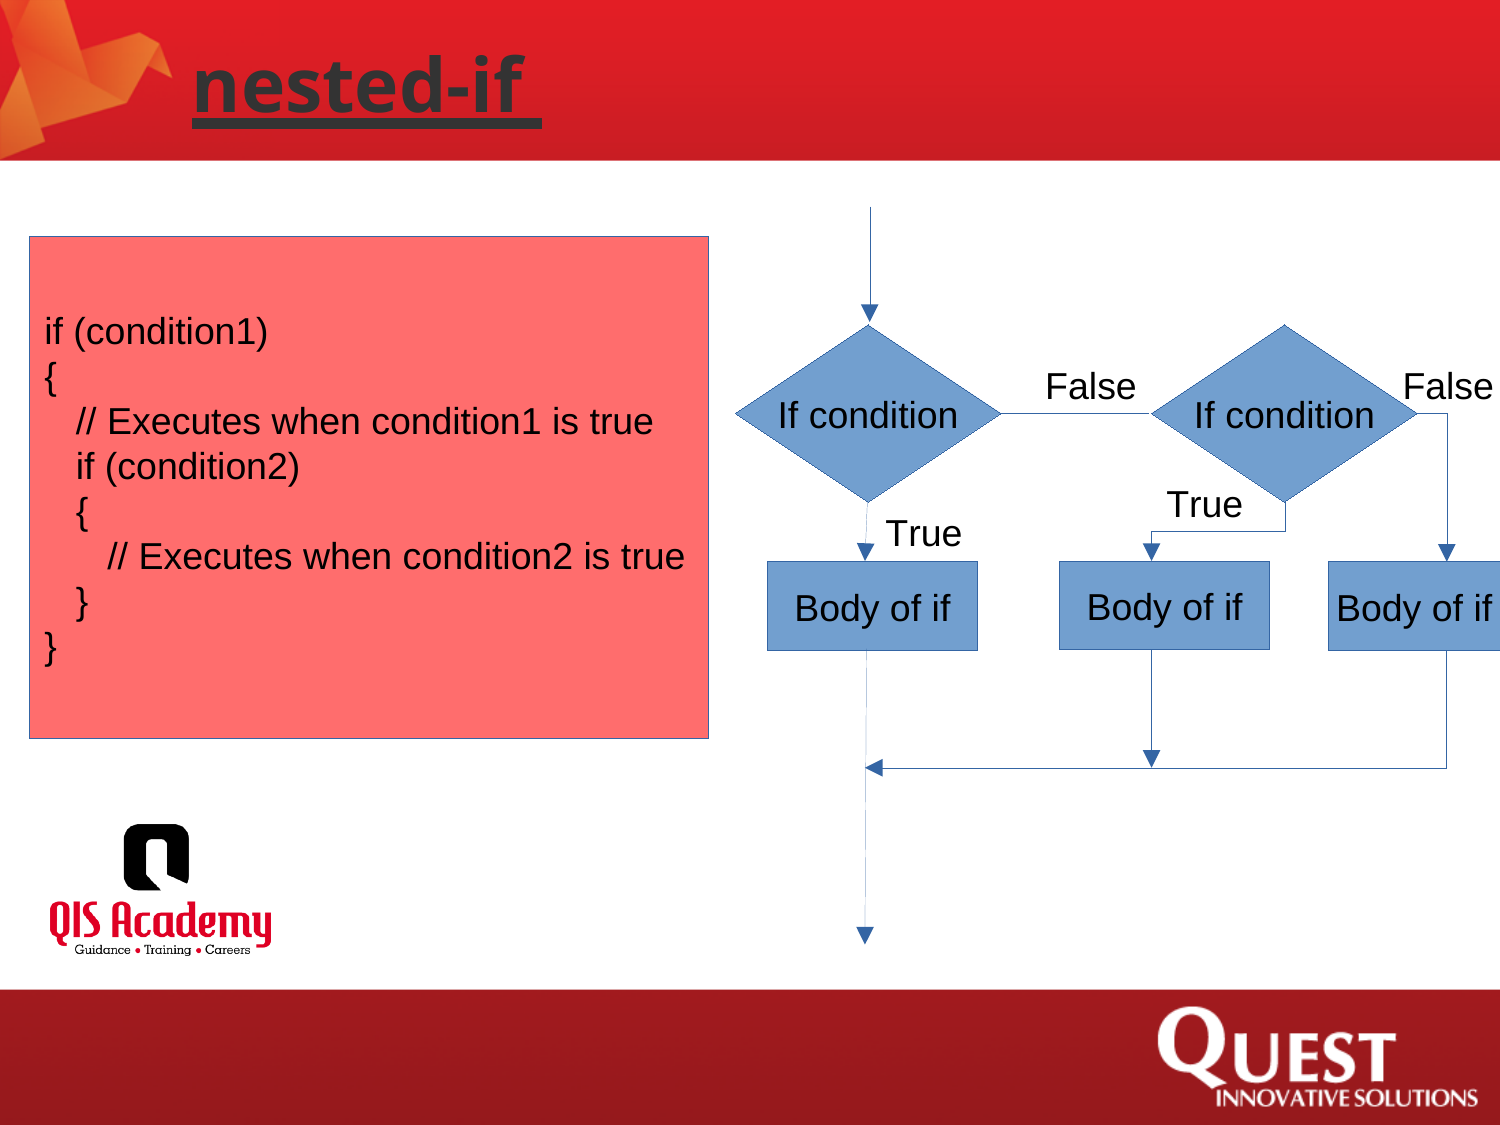

# nested-if
if (condition1)
{
 // Executes when condition1 is true
 if (condition2)
 {
 // Executes when condition2 is true
 }
}
If condition
If condition
False
False
True
True
Body of if
Body of if
Body of if